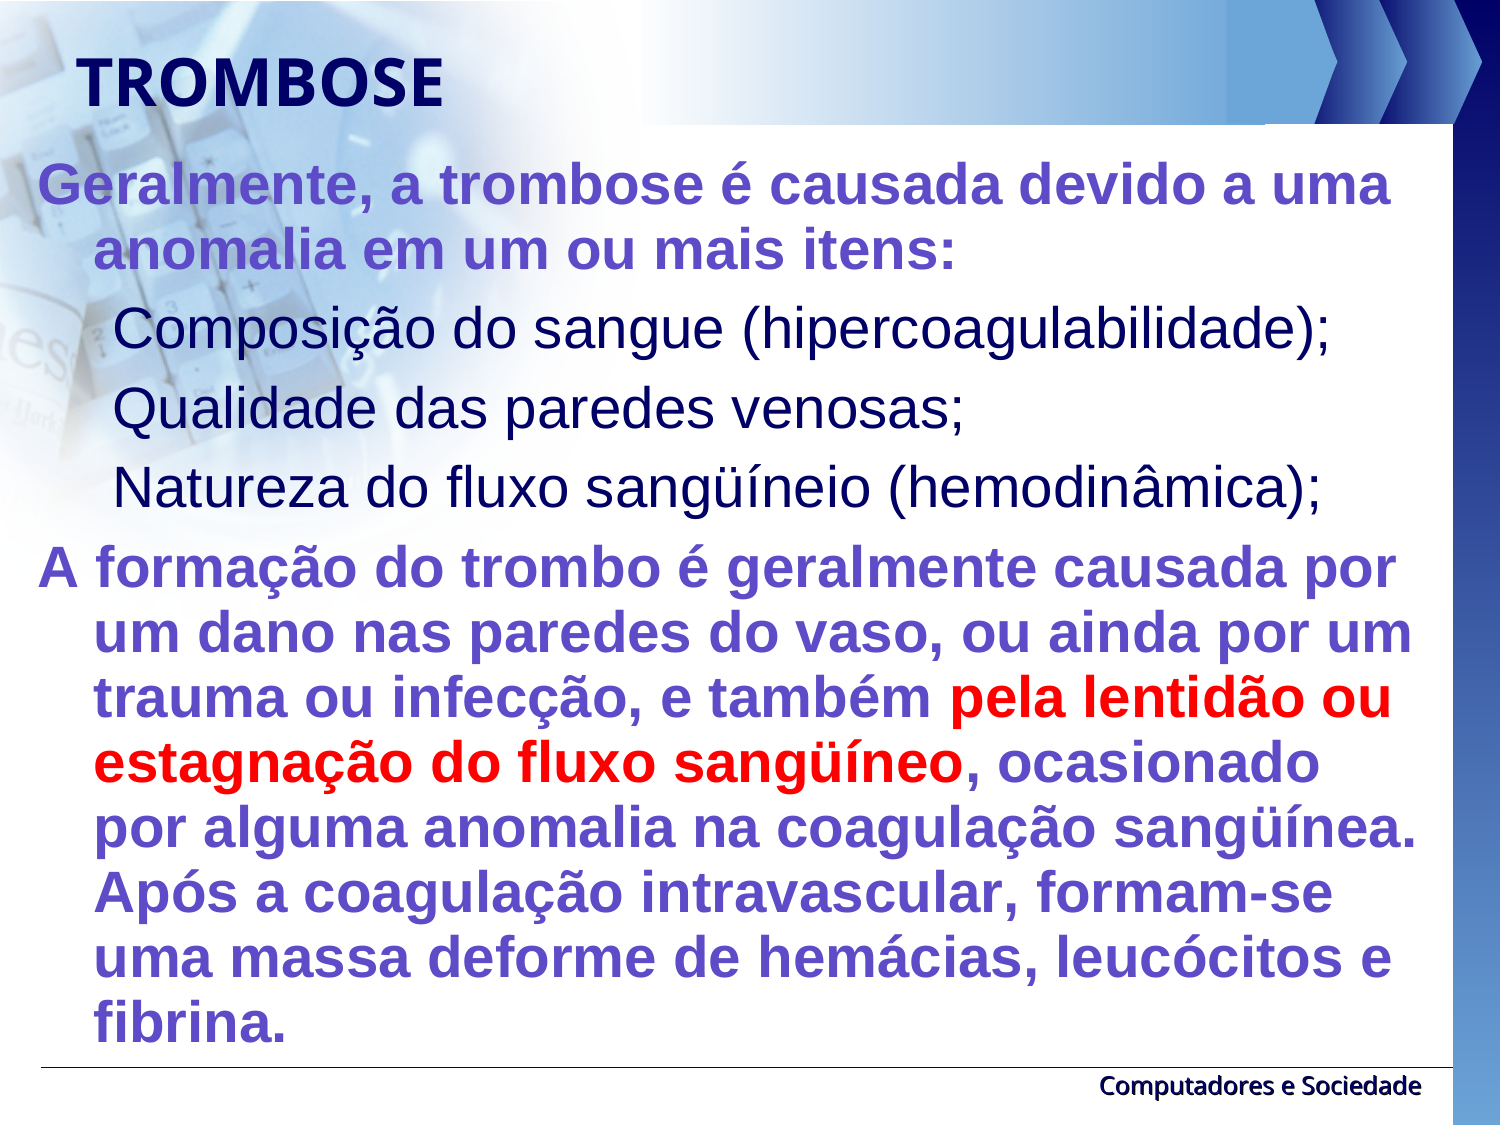

# TROMBOSE
Geralmente, a trombose é causada devido a uma anomalia em um ou mais itens:
Composição do sangue (hipercoagulabilidade);
Qualidade das paredes venosas;
Natureza do fluxo sangüíneio (hemodinâmica);
A formação do trombo é geralmente causada por um dano nas paredes do vaso, ou ainda por um trauma ou infecção, e também pela lentidão ou estagnação do fluxo sangüíneo, ocasionado por alguma anomalia na coagulação sangüínea. Após a coagulação intravascular, formam-se uma massa deforme de hemácias, leucócitos e fibrina.